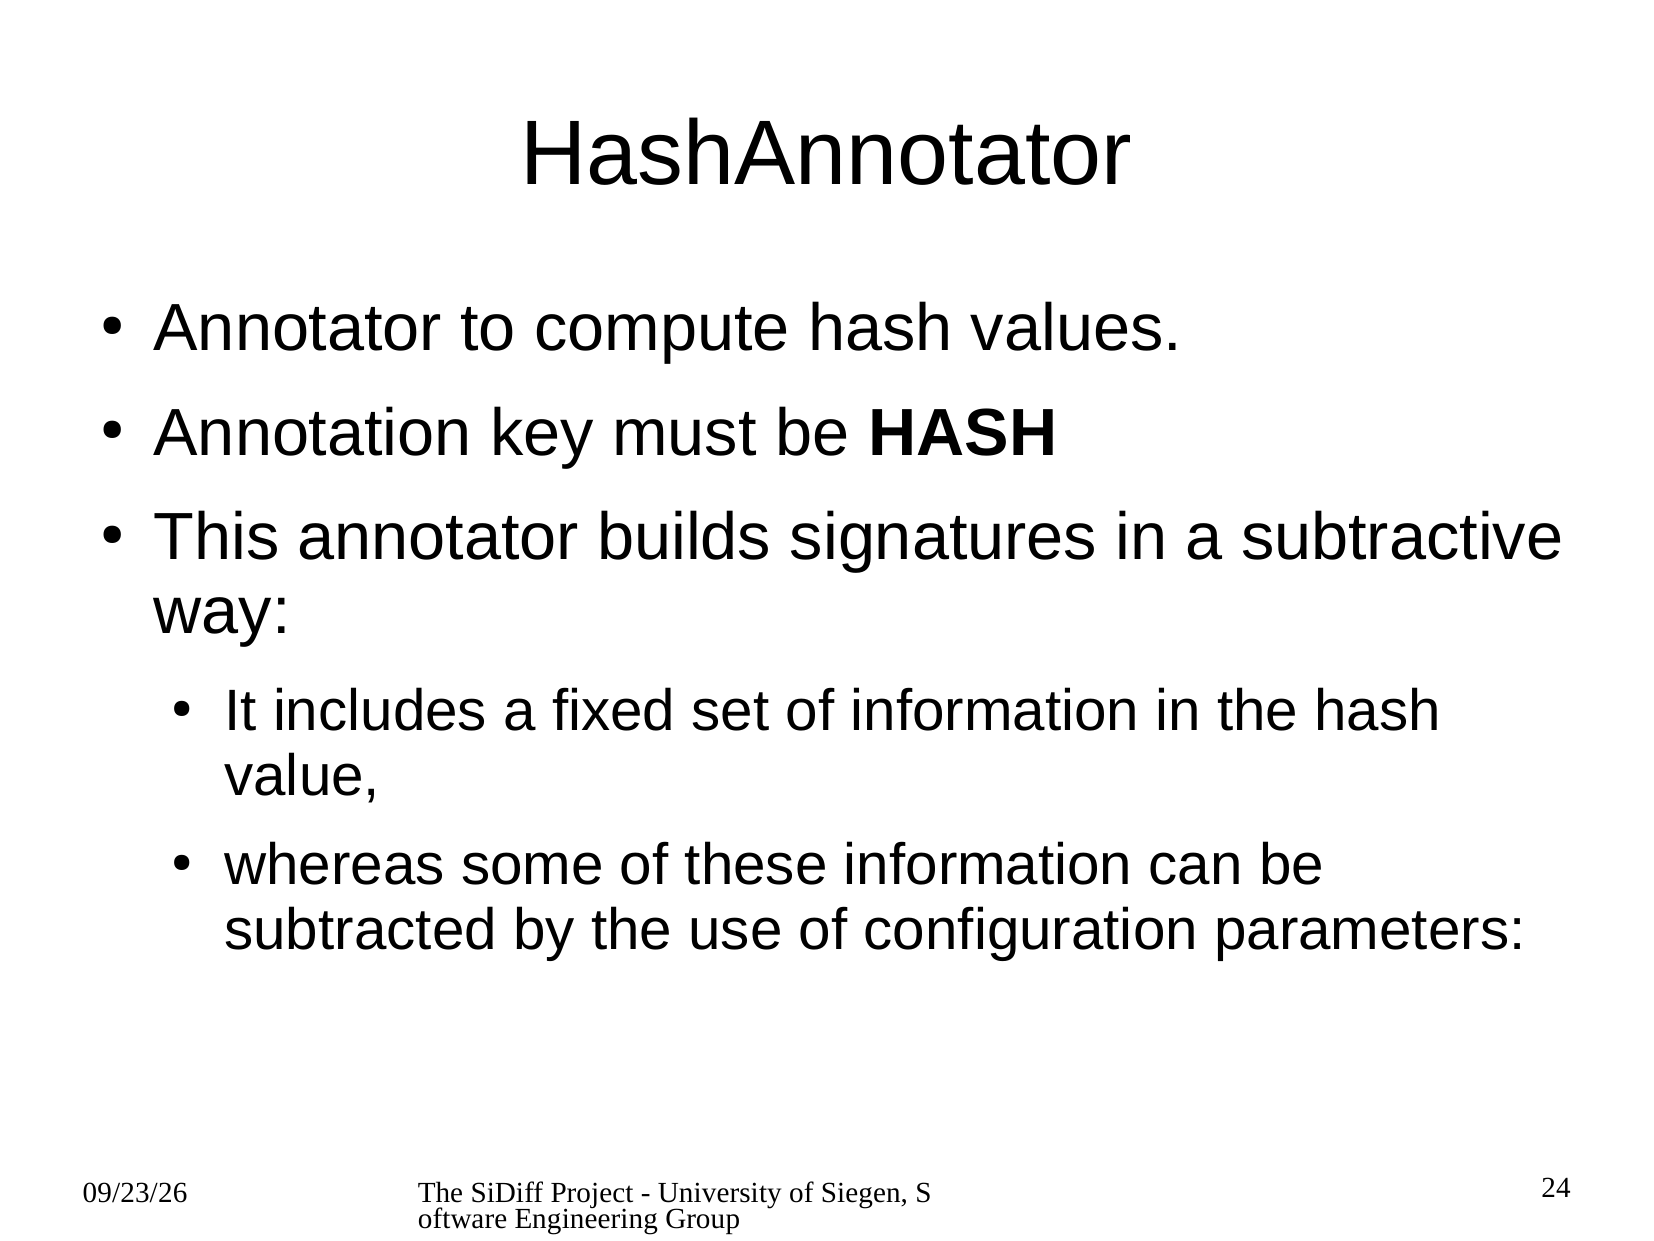

# HashAnnotator
Annotator to compute hash values.
Annotation key must be HASH
This annotator builds signatures in a subtractive way:
It includes a fixed set of information in the hash value,
whereas some of these information can be subtracted by the use of configuration parameters:
24
The SiDiff Project - University of Siegen, Software Engineering Group